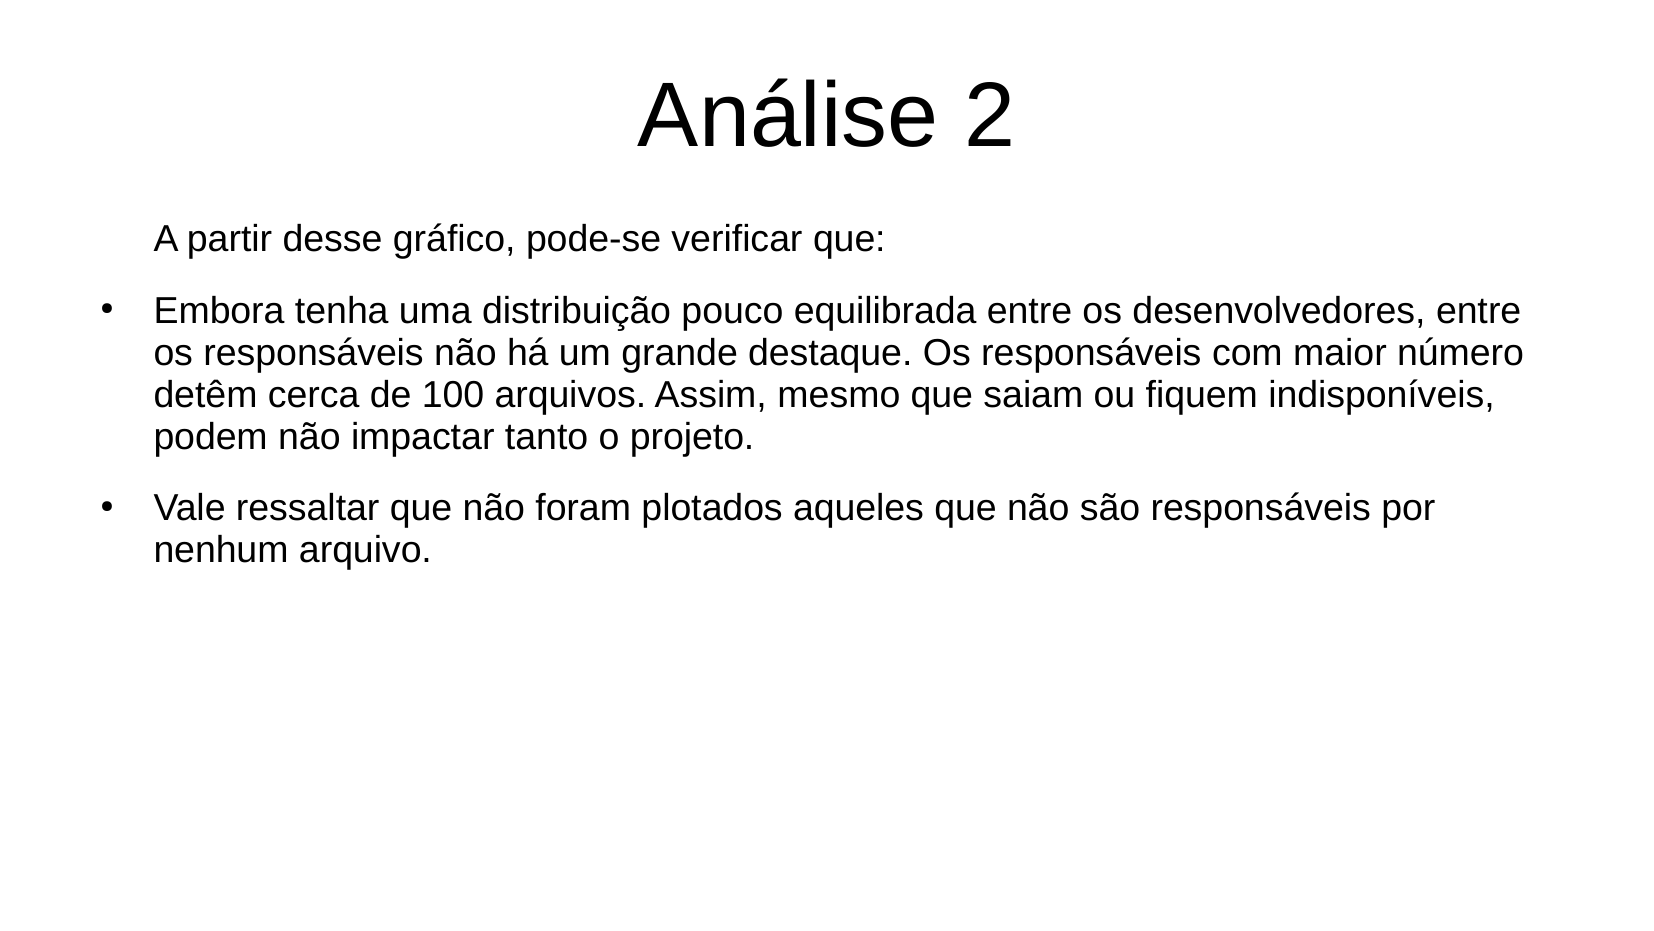

# Análise 2
A partir desse gráfico, pode-se verificar que:
Embora tenha uma distribuição pouco equilibrada entre os desenvolvedores, entre os responsáveis não há um grande destaque. Os responsáveis com maior número detêm cerca de 100 arquivos. Assim, mesmo que saiam ou fiquem indisponíveis, podem não impactar tanto o projeto.
Vale ressaltar que não foram plotados aqueles que não são responsáveis por nenhum arquivo.